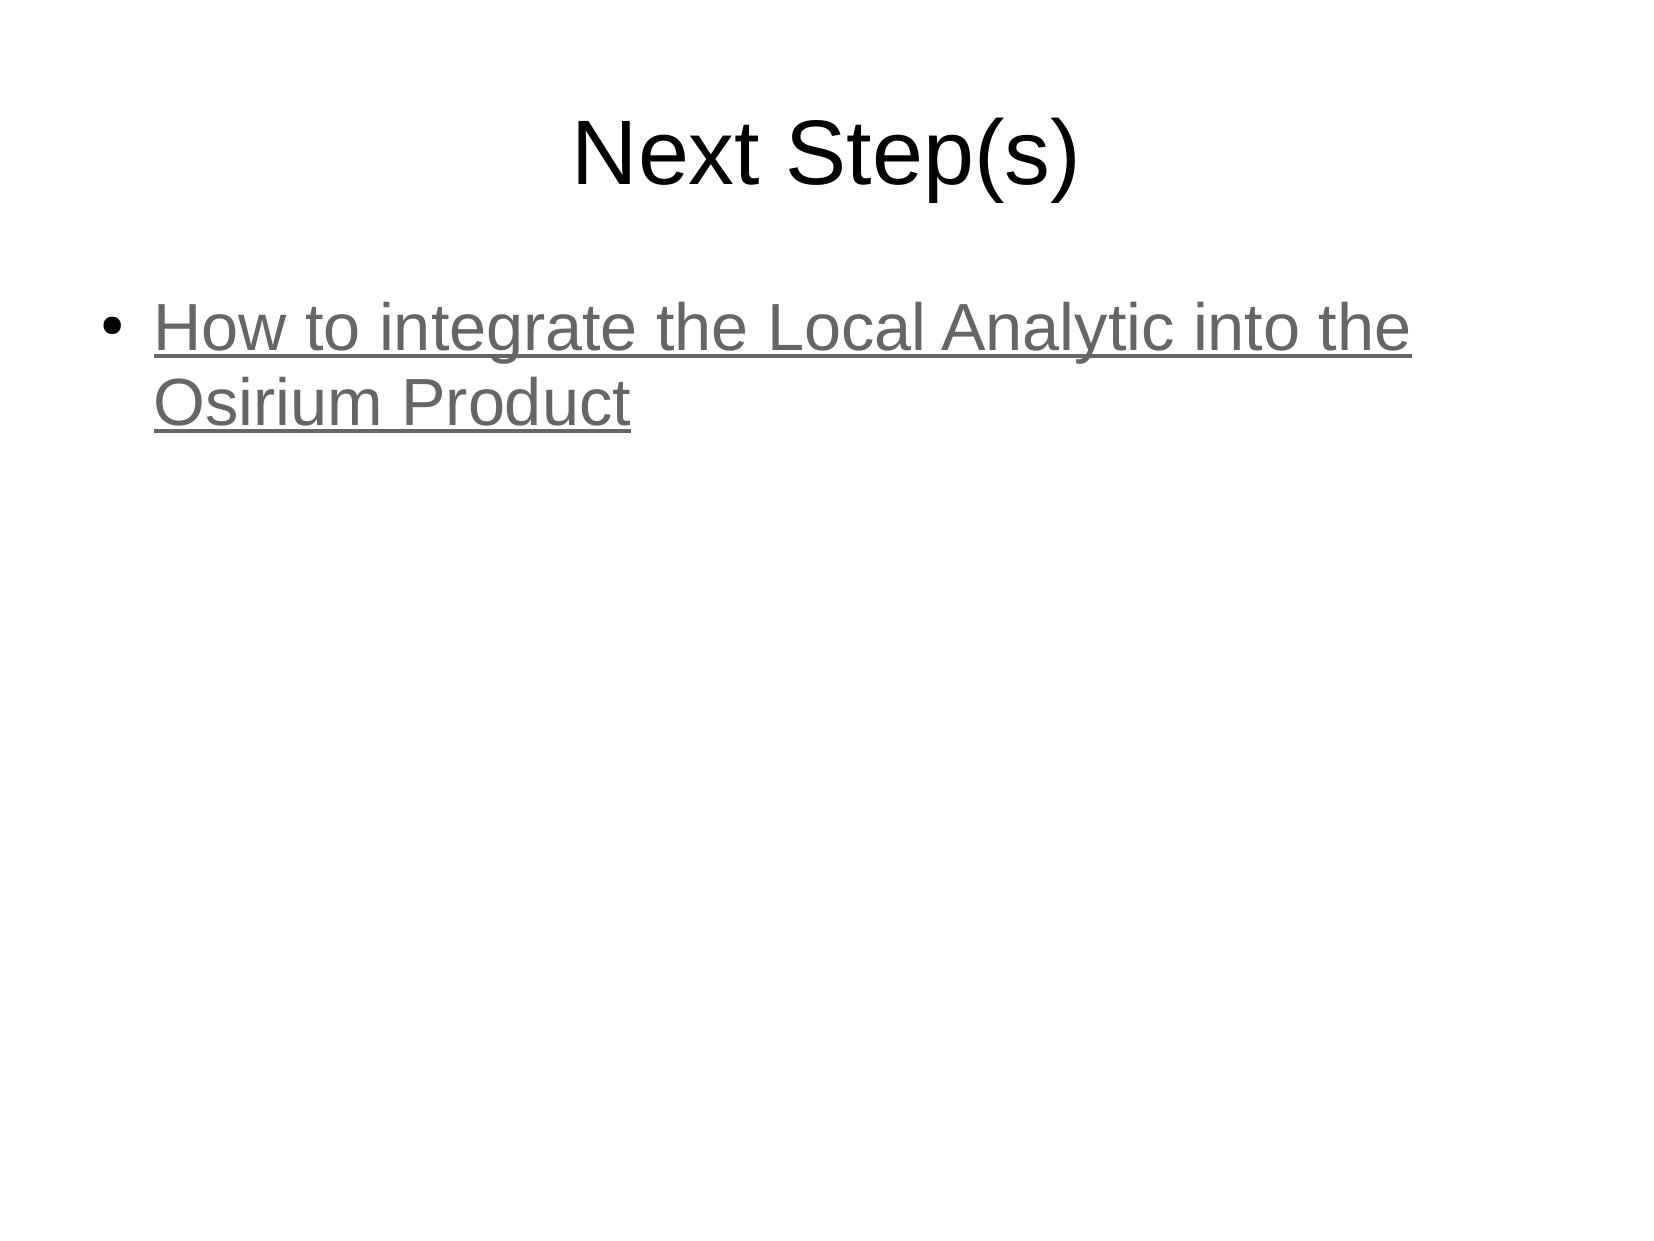

# Next Step(s)
How to integrate the Local Analytic into the Osirium Product